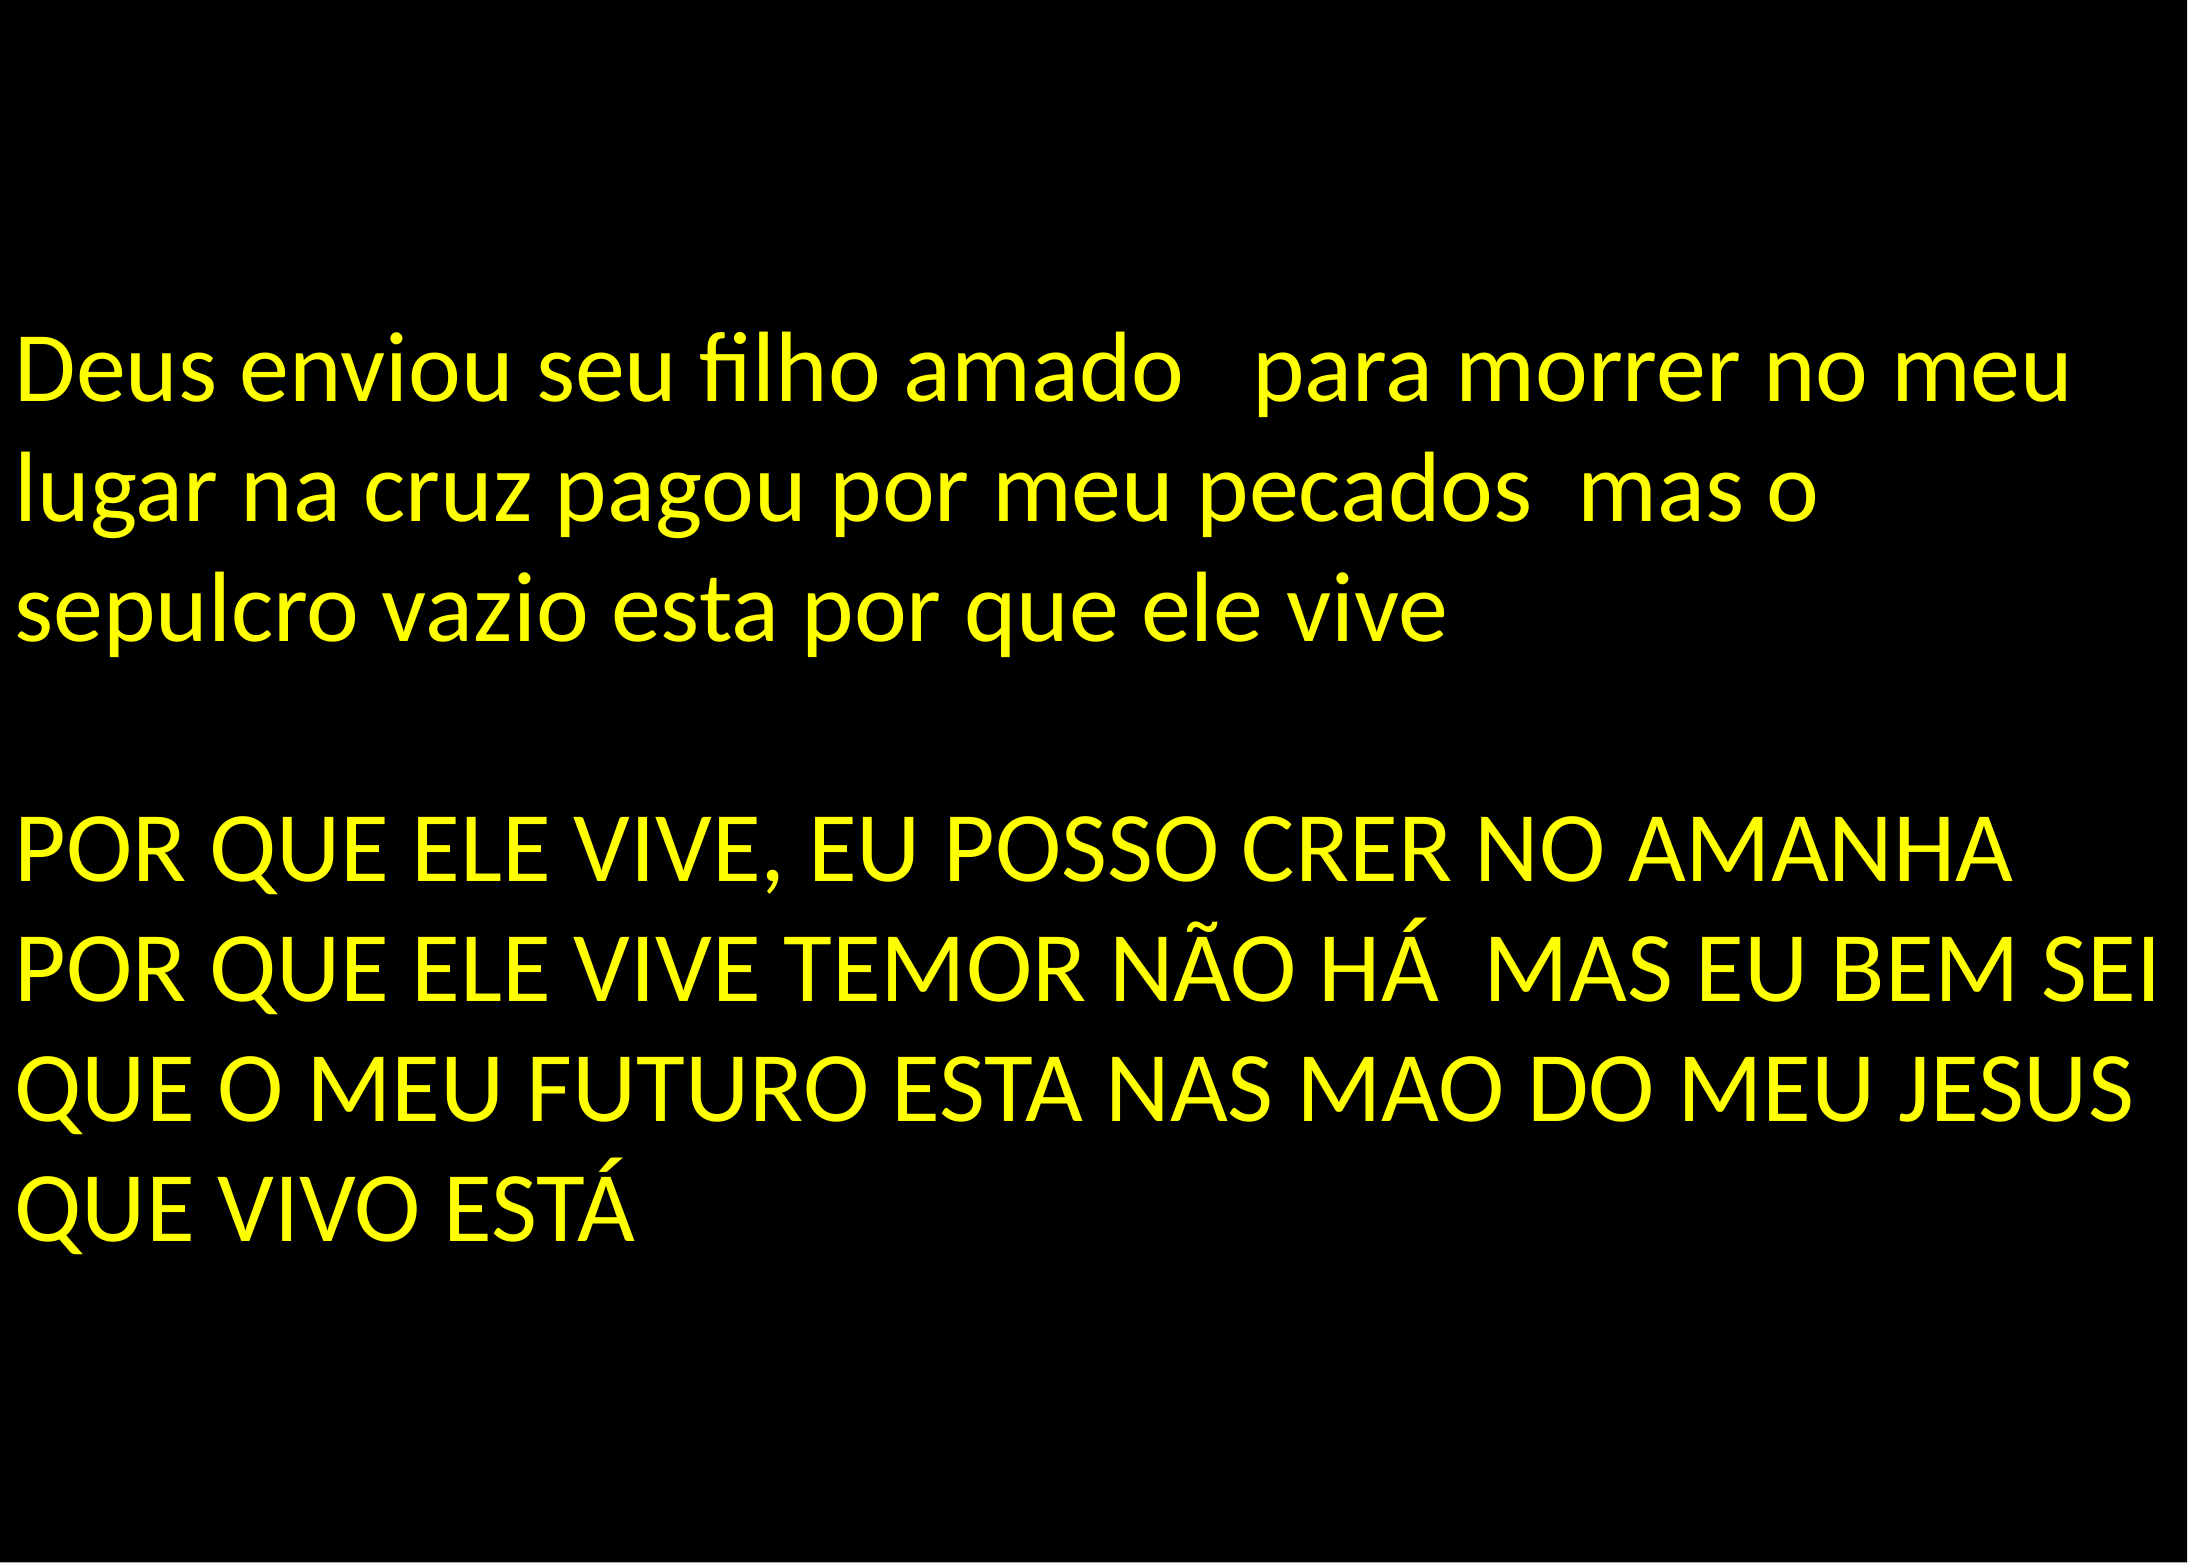

Deus enviou seu filho amado para morrer no meu lugar na cruz pagou por meu pecados mas o sepulcro vazio esta por que ele vive
POR QUE ELE VIVE, EU POSSO CRER NO AMANHA POR QUE ELE VIVE TEMOR NÃO HÁ MAS EU BEM SEI QUE O MEU FUTURO ESTA NAS MAO DO MEU JESUS QUE VIVO ESTÁ